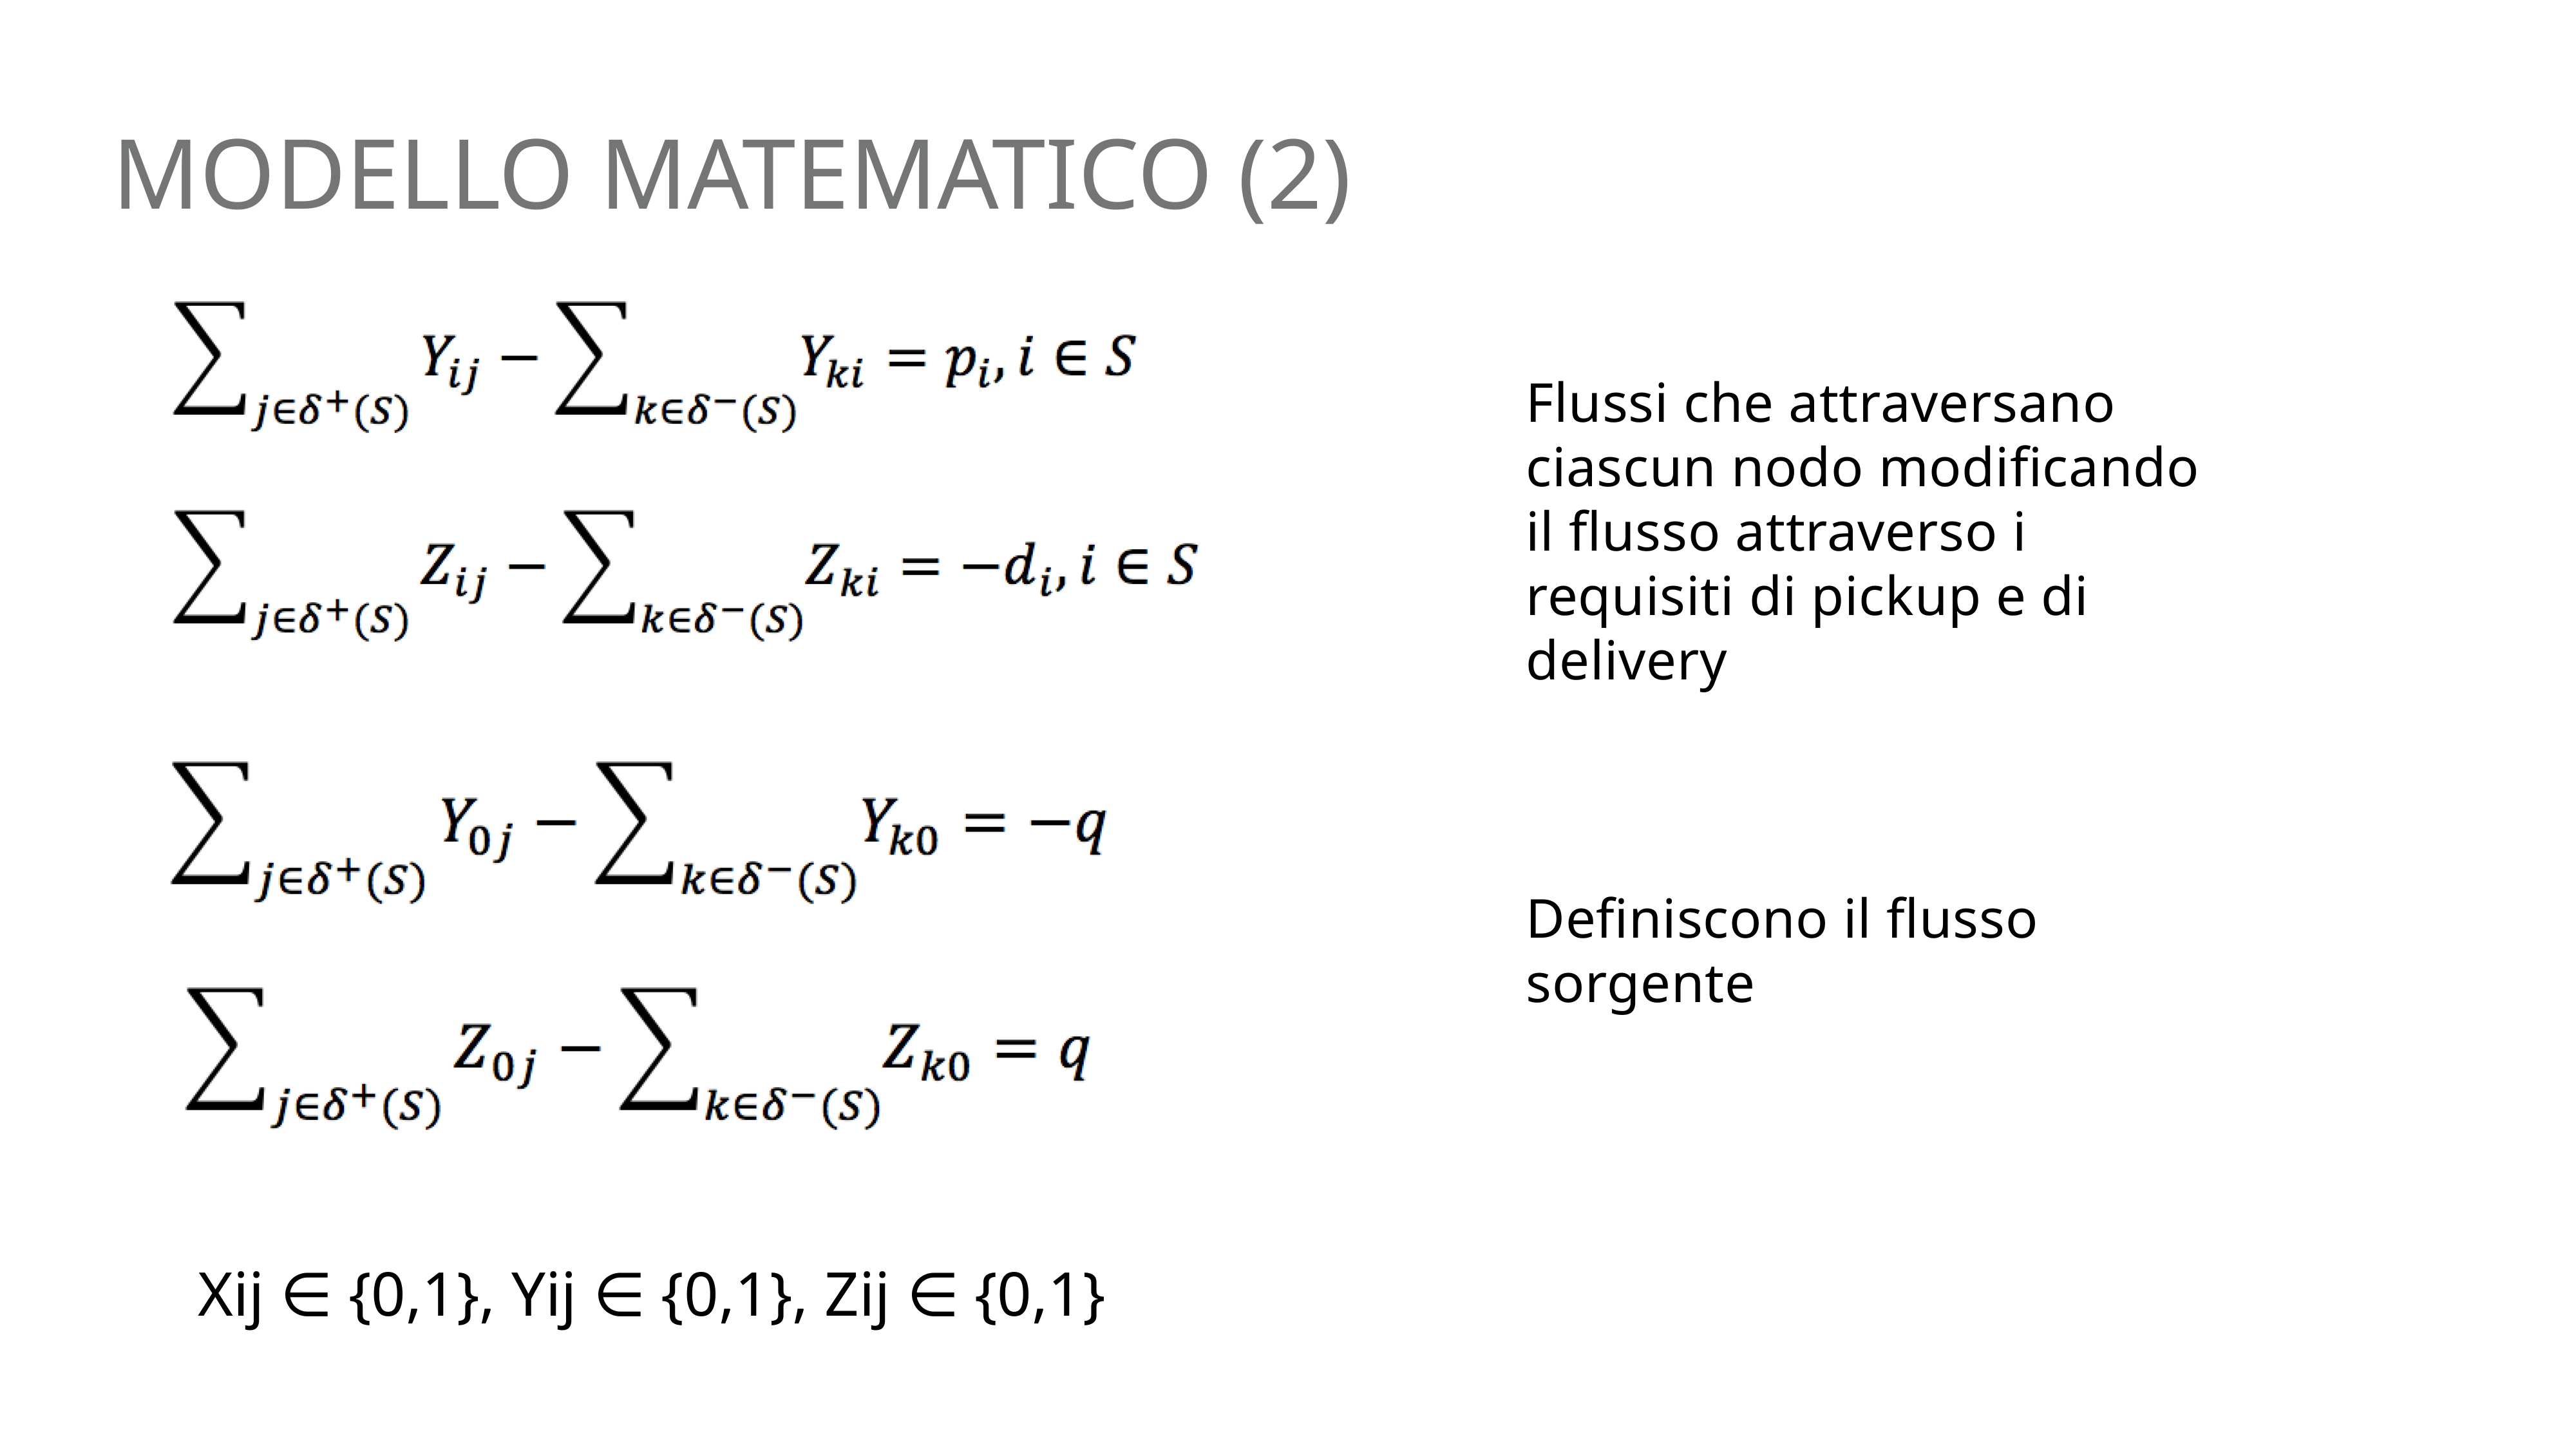

modello matematico (2)
#
Flussi che attraversano ciascun nodo modificando il flusso attraverso i requisiti di pickup e di delivery
Definiscono il flusso sorgente
Xij ∈ {0,1}, Yij ∈ {0,1}, Zij ∈ {0,1}